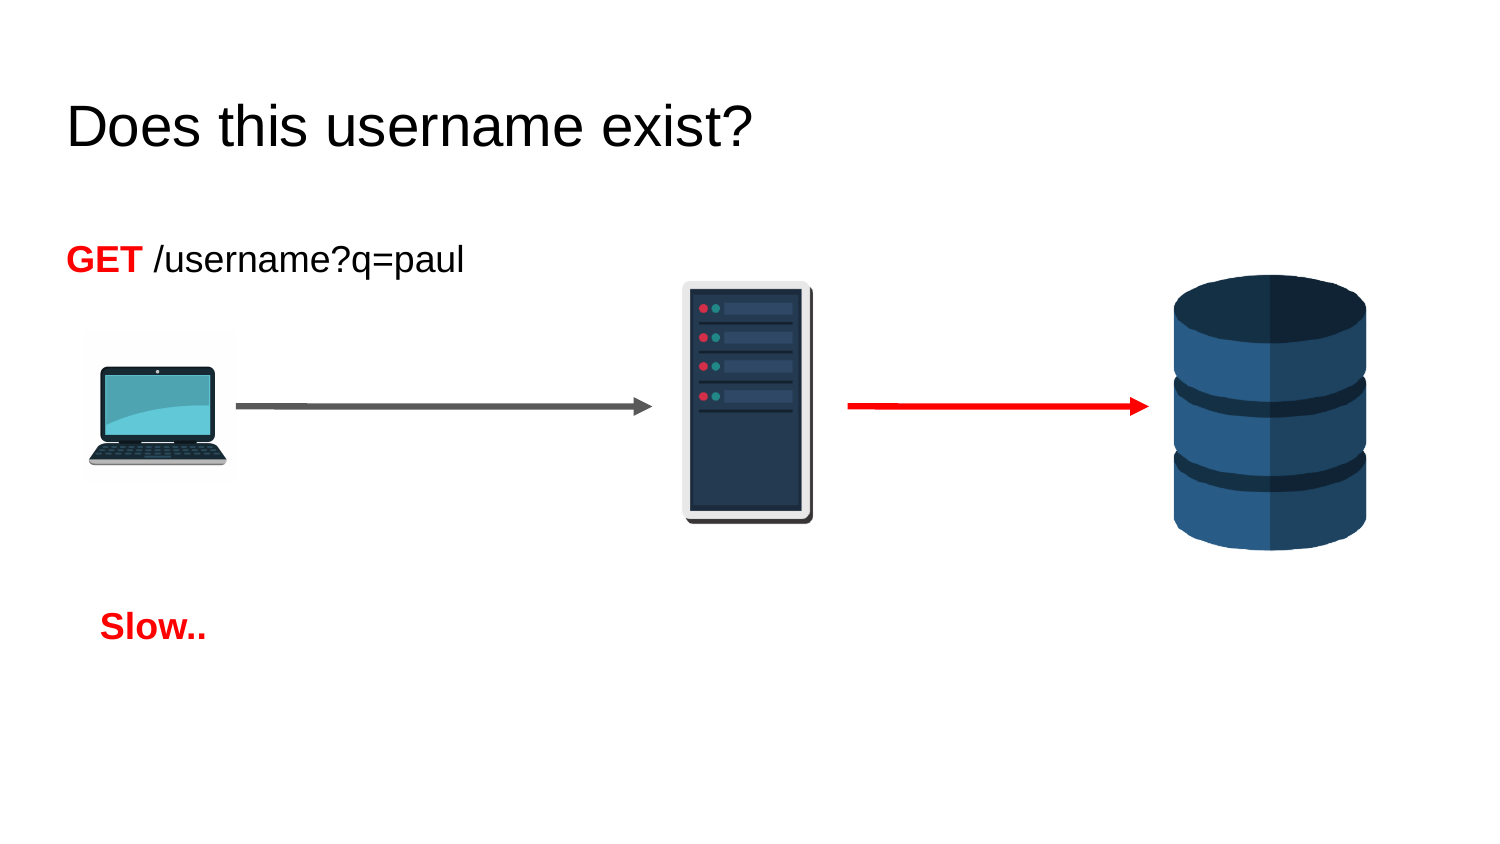

# Does this username exist?
GET /username?q=paul
Slow..